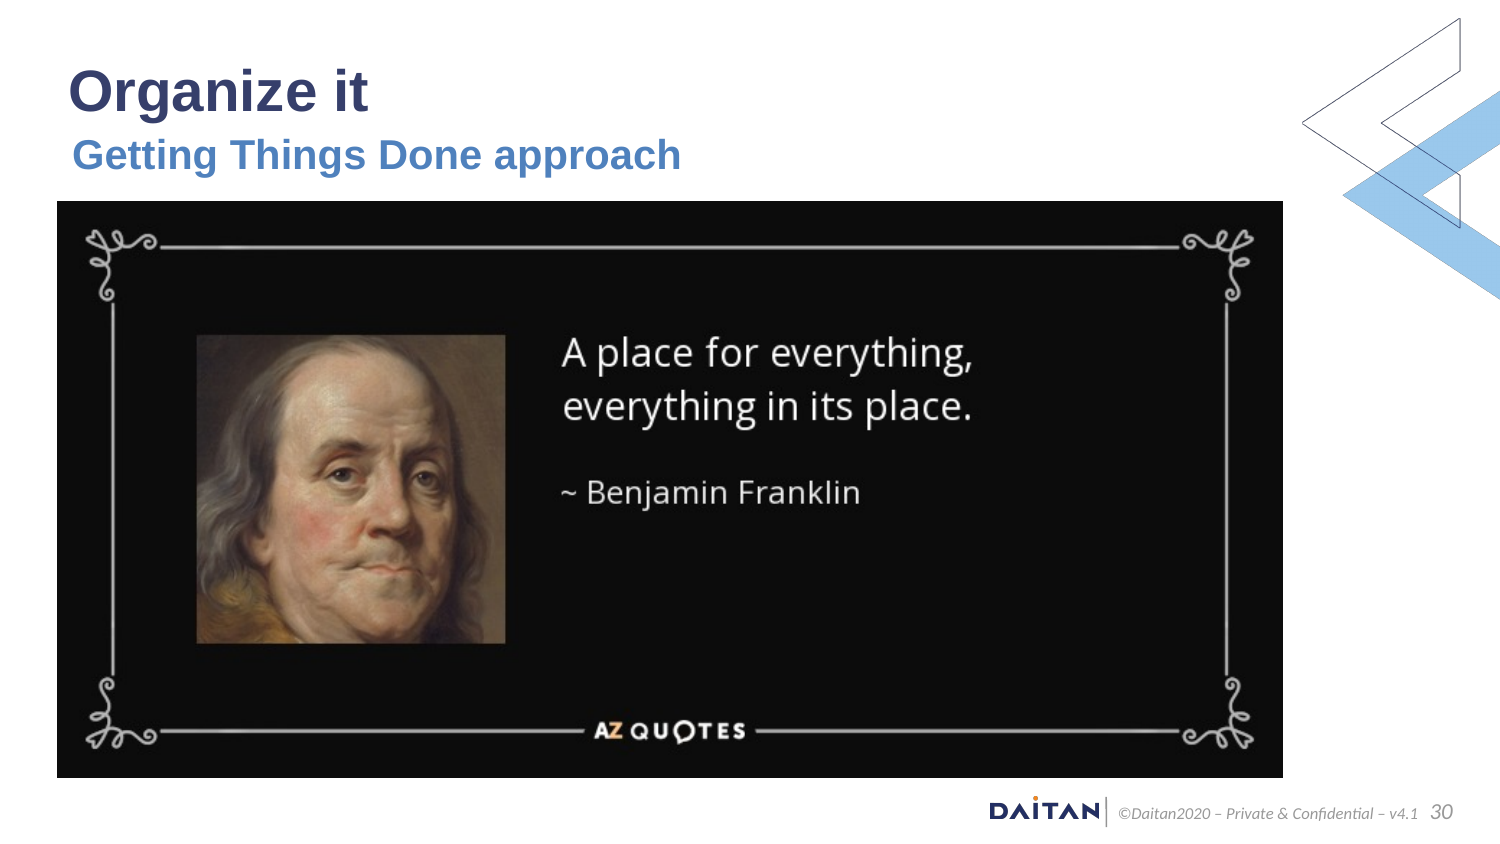

# Organize it
Getting Things Done approach